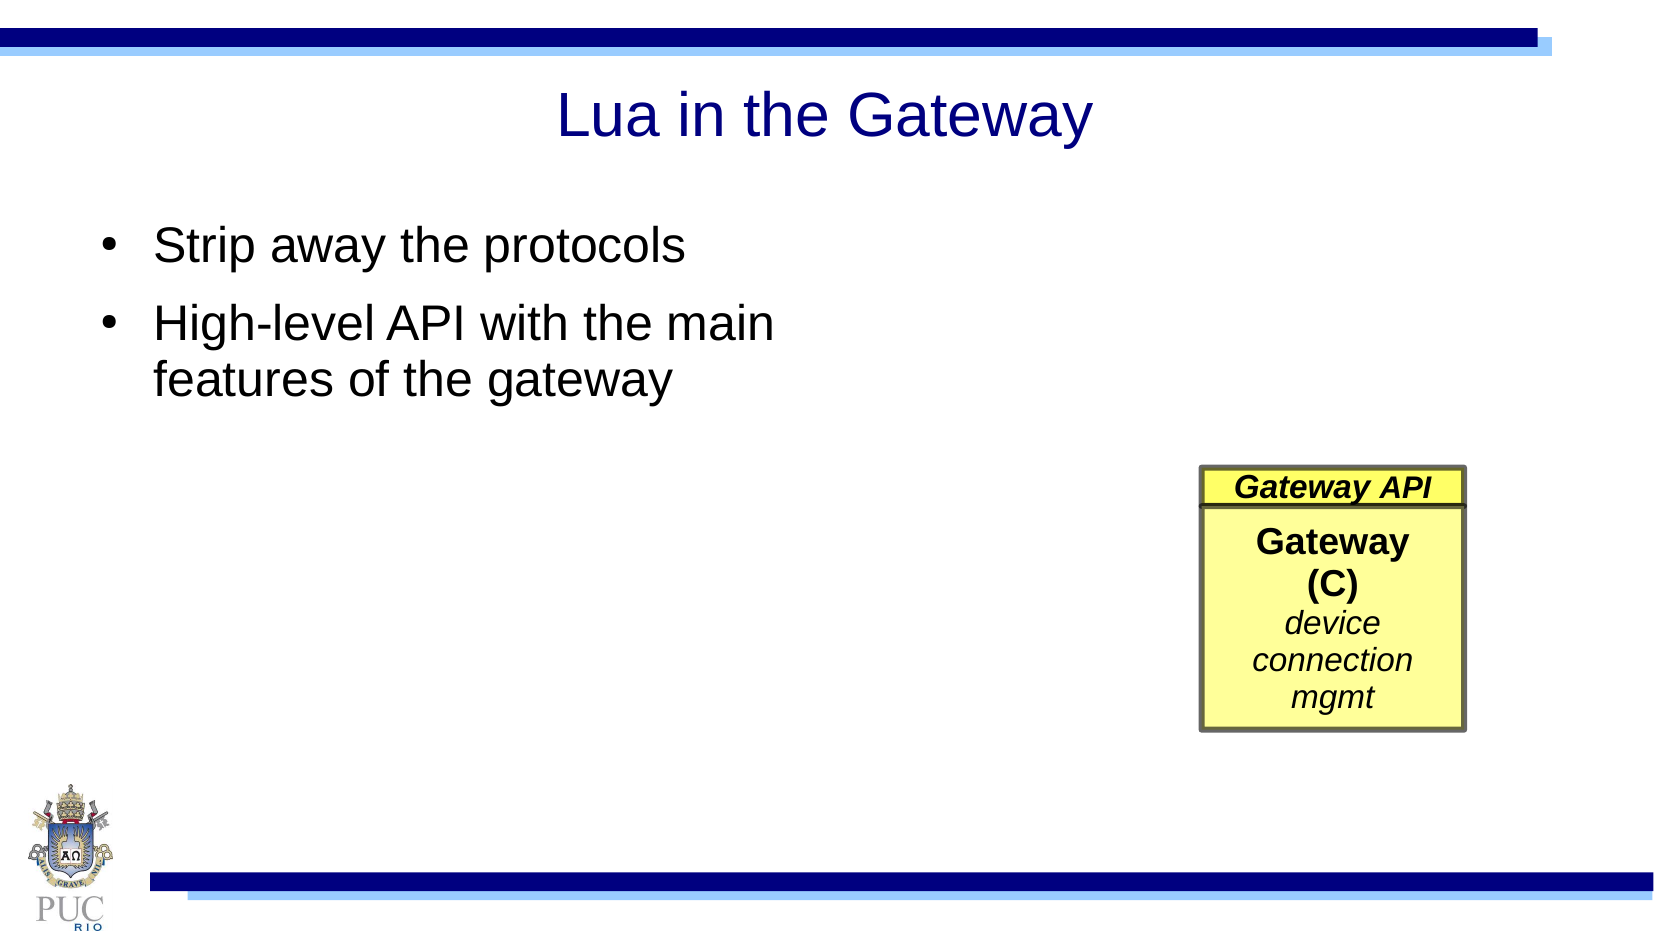

# Lua in the Gateway
Strip away the protocols
High-level API with the main features of the gateway
Gateway API
Gateway
(C)
device
connection
mgmt